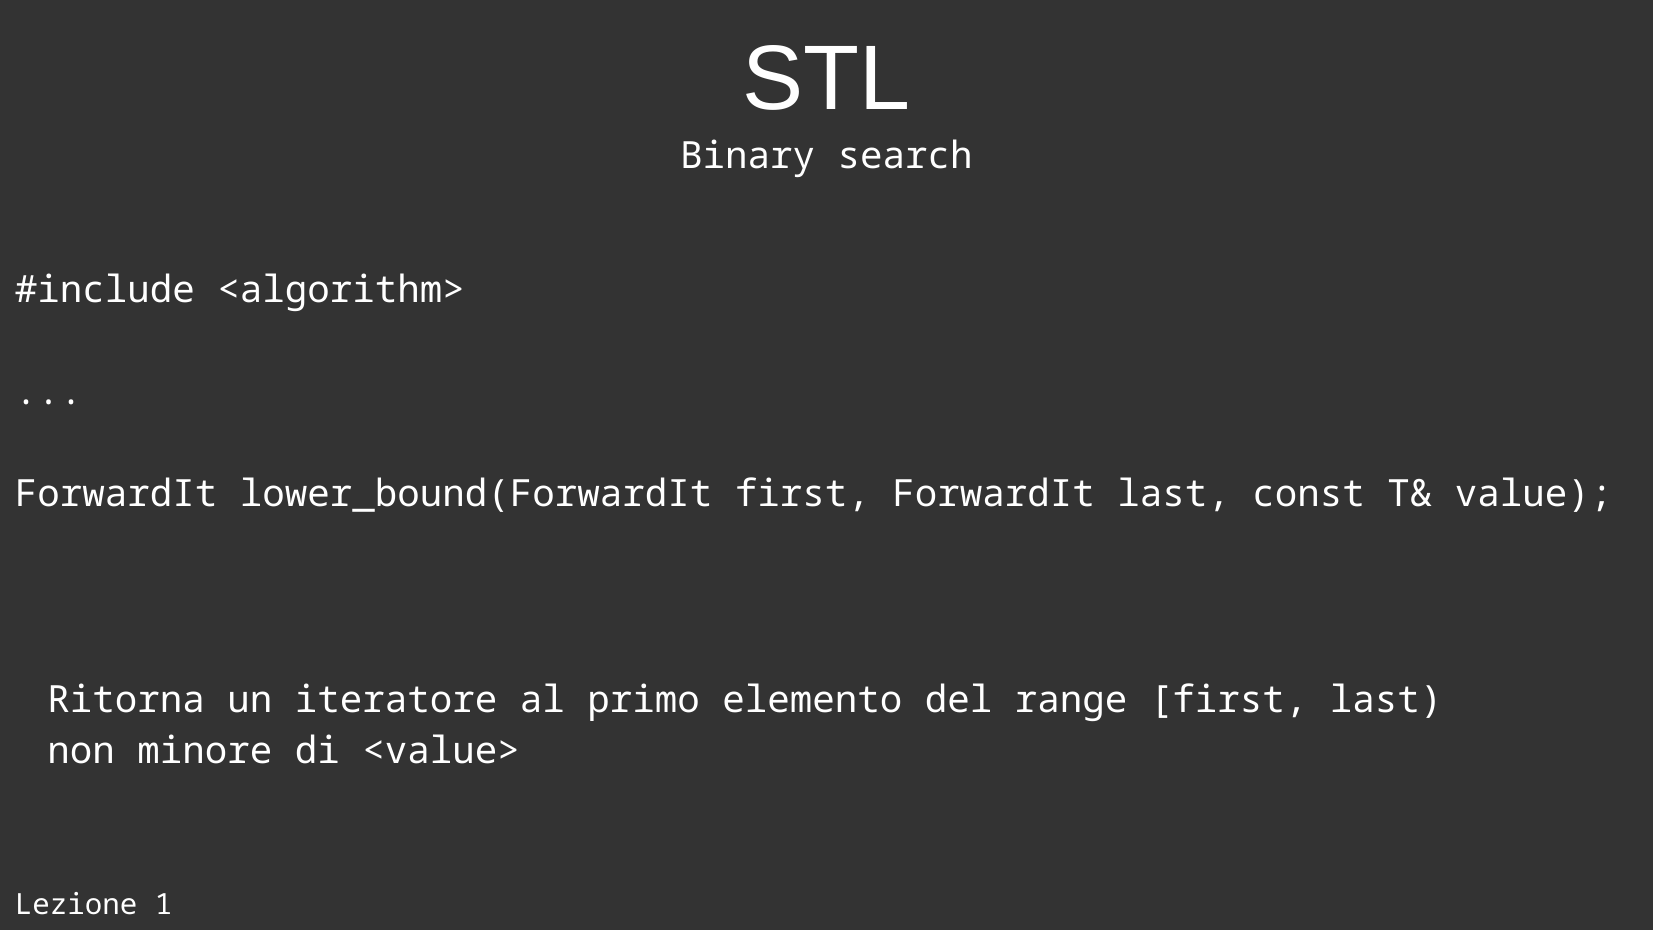

# STL
Binary search
#include <algorithm>
...
ForwardIt lower_bound(ForwardIt first, ForwardIt last, const T& value);
Ritorna un iteratore al primo elemento del range [first, last) non minore di <value>
Lezione 1